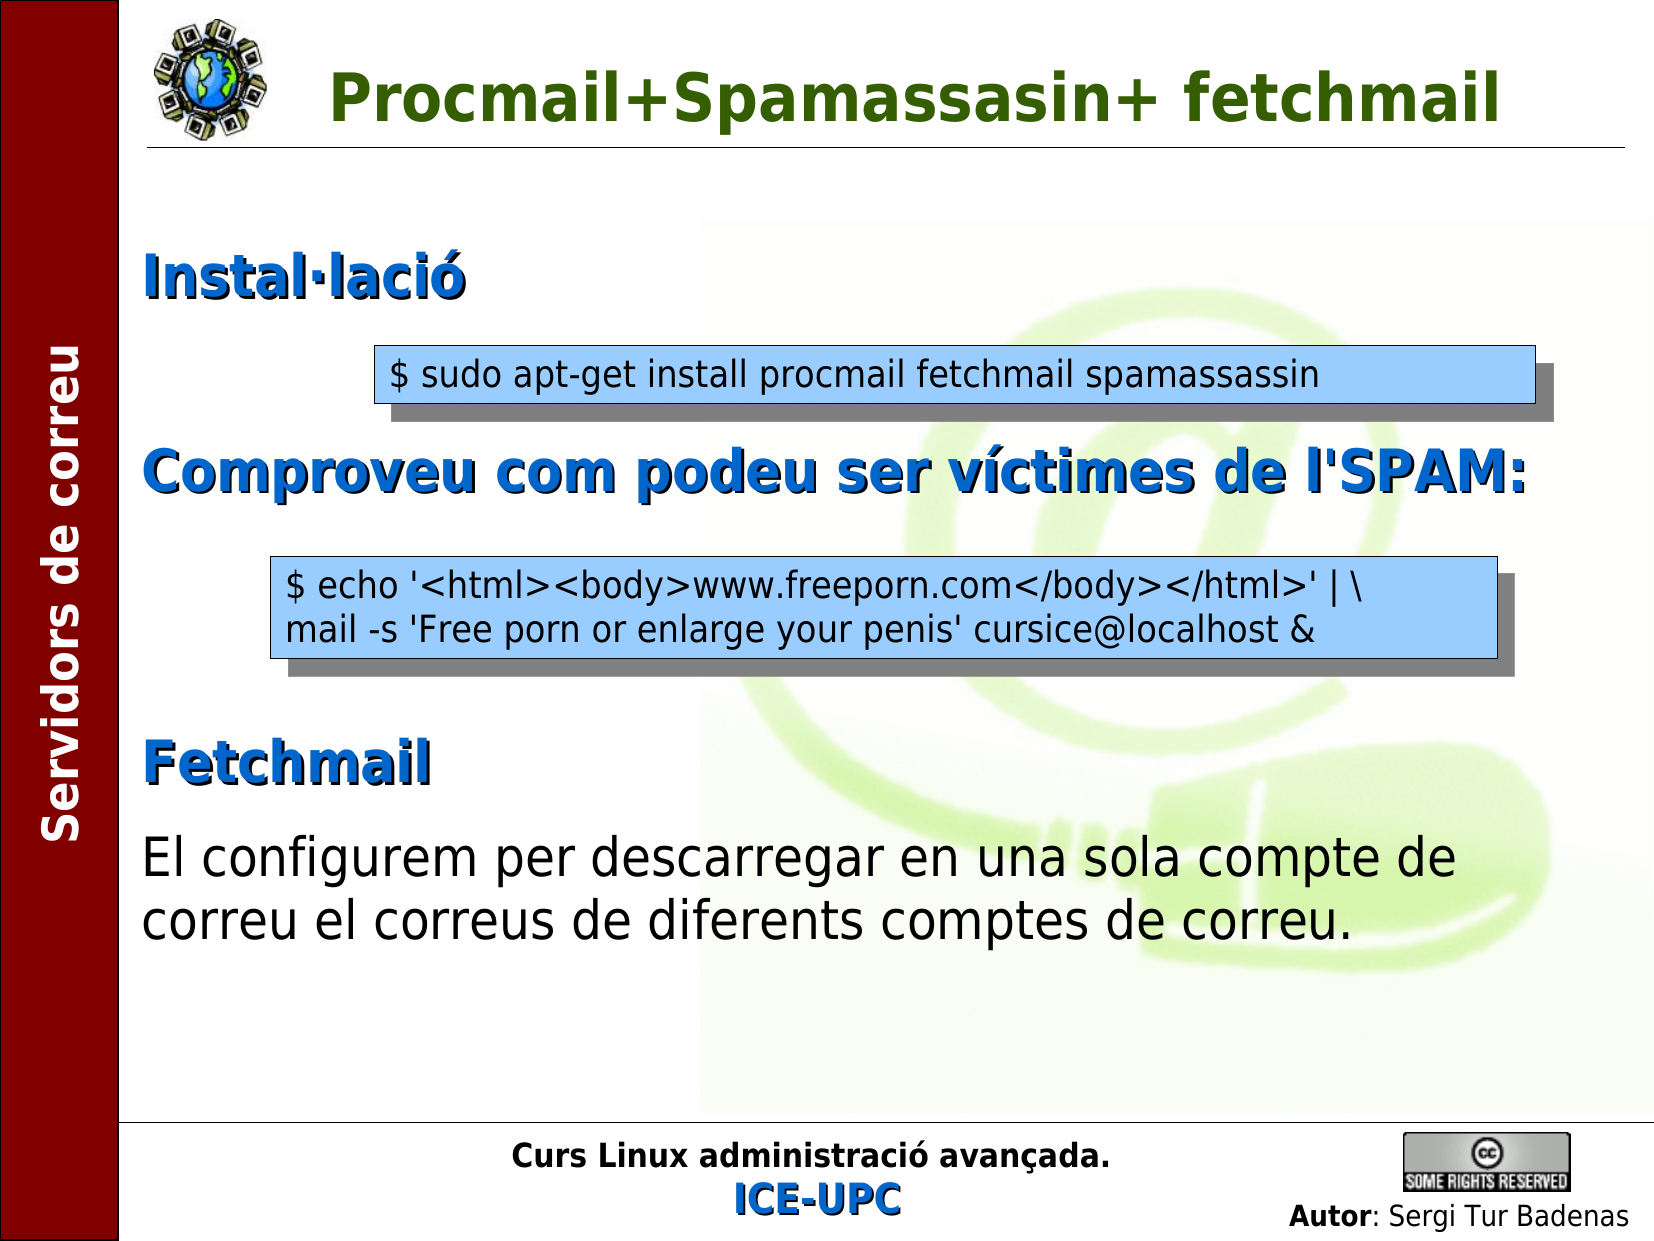

# Procmail+Spamassasin+ fetchmail
Instal·lació
Comproveu com podeu ser víctimes de l'SPAM:
Fetchmail
El configurem per descarregar en una sola compte de correu el correus de diferents comptes de correu.
$ sudo apt-get install procmail fetchmail spamassassin
$ echo '<html><body>www.freeporn.com</body></html>' | \
mail -s 'Free porn or enlarge your penis' cursice@localhost &